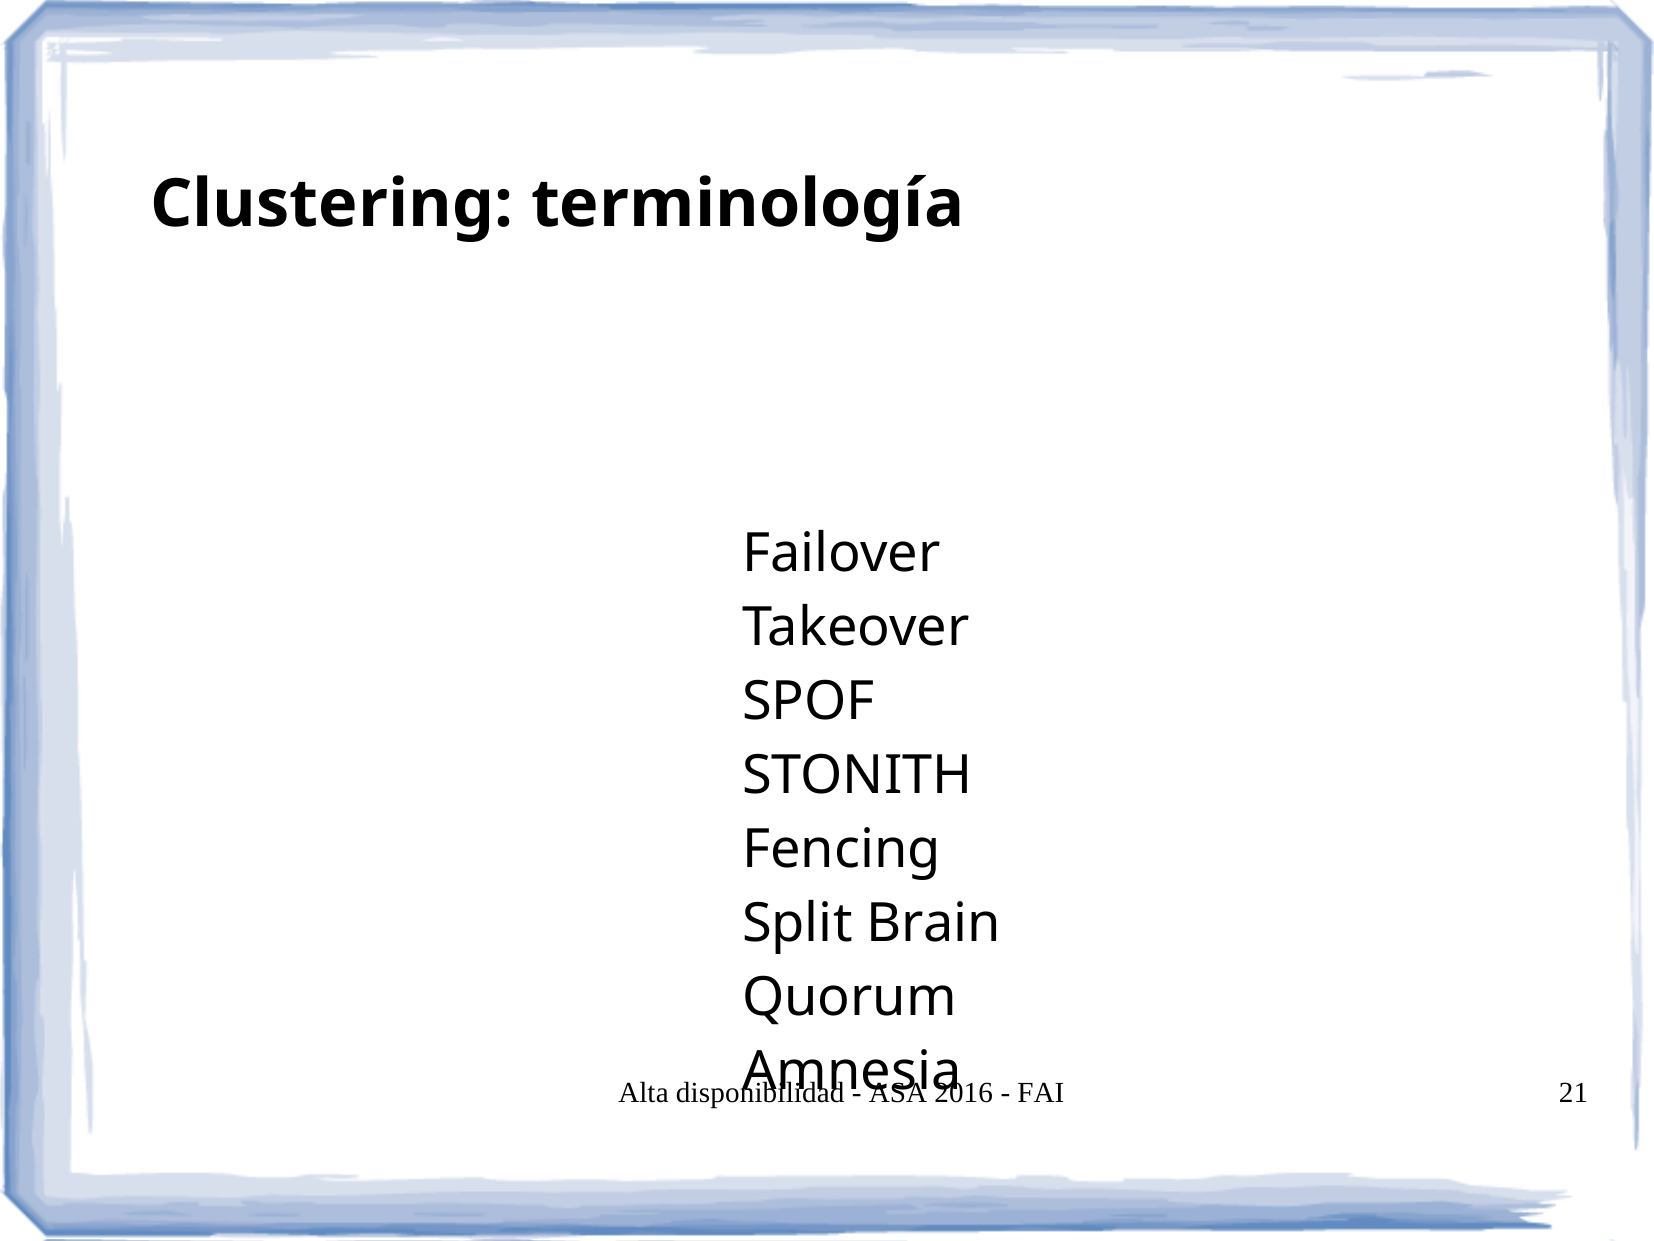

Clustering: terminología
Failover
Takeover
SPOF
STONITH
Fencing
Split Brain
Quorum
Amnesia
Alta disponibilidad - ASA 2016 - FAI
21